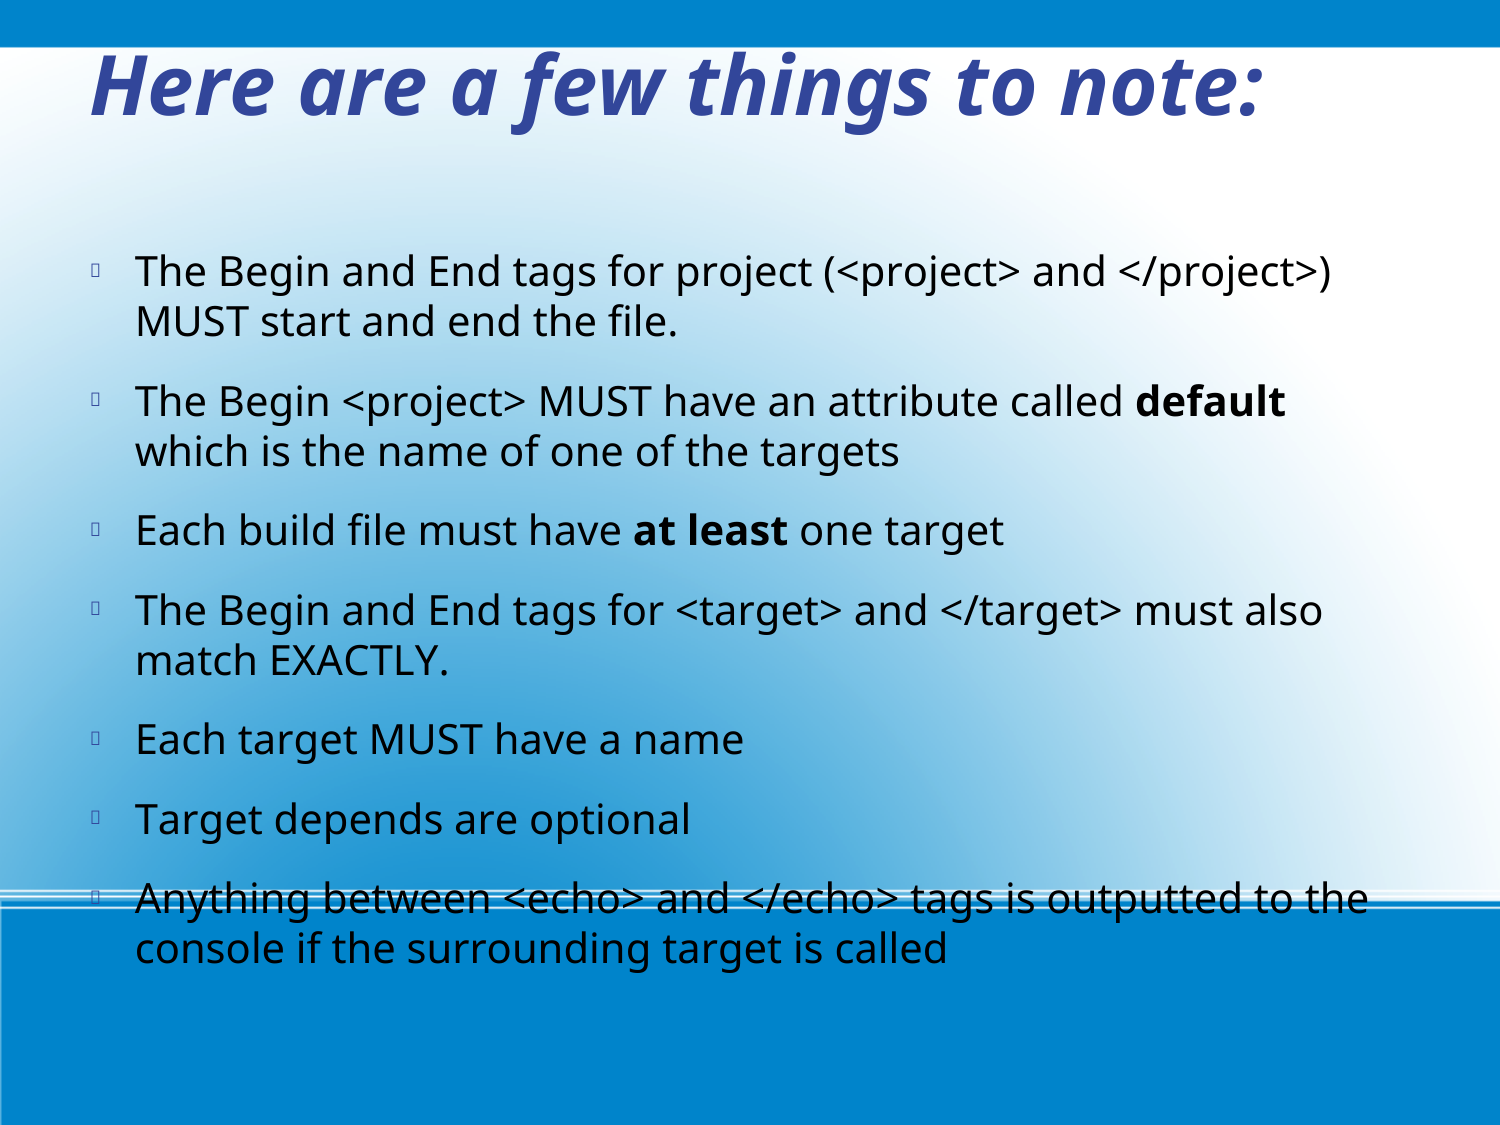

# Here are a few things to note:
The Begin and End tags for project (<project> and </project>) MUST start and end the file.
The Begin <project> MUST have an attribute called default which is the name of one of the targets
Each build file must have at least one target
The Begin and End tags for <target> and </target> must also match EXACTLY.
Each target MUST have a name
Target depends are optional
Anything between <echo> and </echo> tags is outputted to the console if the surrounding target is called